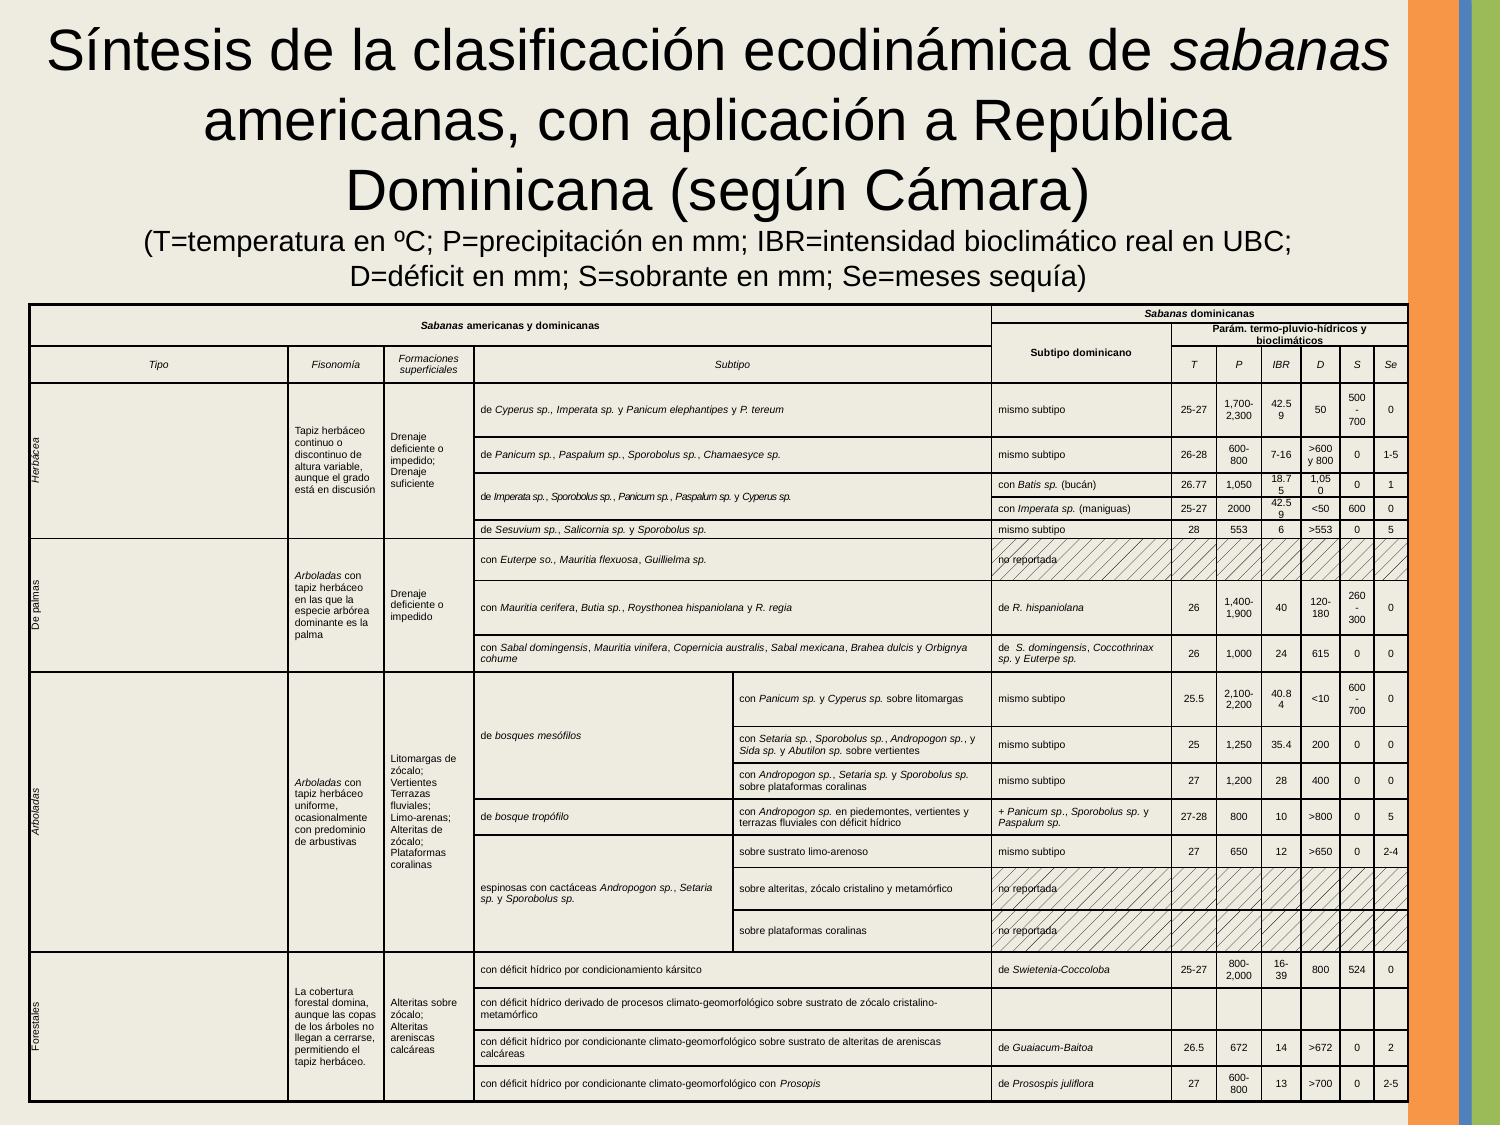

# Síntesis de la clasificación ecodinámica de sabanas americanas, con aplicación a República Dominicana (según Cámara) (T=temperatura en ºC; P=precipitación en mm; IBR=intensidad bioclimático real en UBC; D=déficit en mm; S=sobrante en mm; Se=meses sequía)
| Sabanas americanas y dominicanas | | | | | Sabanas dominicanas | | | | | | |
| --- | --- | --- | --- | --- | --- | --- | --- | --- | --- | --- | --- |
| | | | | | Subtipo dominicano | Parám. termo-pluvio-hídricos y bioclimáticos | | | | | |
| Tipo | Fisonomía | Formaciones superficiales | Subtipo | | | T | P | IBR | D | S | Se |
| Herbácea | Tapiz herbáceo continuo o discontinuo de altura variable, aunque el grado está en discusión | Drenaje deficiente o impedido; Drenaje suficiente | de Cyperus sp., Imperata sp. y Panicum elephantipes y P. tereum | | mismo subtipo | 25-27 | 1,700-2,300 | 42.59 | 50 | 500-700 | 0 |
| | | | de Panicum sp., Paspalum sp., Sporobolus sp., Chamaesyce sp. | | mismo subtipo | 26-28 | 600-800 | 7-16 | >600 y 800 | 0 | 1-5 |
| | | | de Imperata sp., Sporobolus sp., Panicum sp., Paspalum sp. y Cyperus sp. | | con Batis sp. (bucán) | 26.77 | 1,050 | 18.75 | 1,050 | 0 | 1 |
| | | | | | con Imperata sp. (maniguas) | 25-27 | 2000 | 42.59 | <50 | 600 | 0 |
| | | | de Sesuvium sp., Salicornia sp. y Sporobolus sp. | | mismo subtipo | 28 | 553 | 6 | >553 | 0 | 5 |
| De palmas | Arboladas con tapiz herbáceo en las que la especie arbórea dominante es la palma | Drenaje deficiente o impedido | con Euterpe so., Mauritia flexuosa, Guillielma sp. | | no reportada | | | | | | |
| | | | con Mauritia cerifera, Butia sp., Roysthonea hispaniolana y R. regia | | de R. hispaniolana | 26 | 1,400-1,900 | 40 | 120-180 | 260-300 | 0 |
| | | | con Sabal domingensis, Mauritia vinifera, Copernicia australis, Sabal mexicana, Brahea dulcis y Orbignya cohume | | de S. domingensis, Coccothrinax sp. y Euterpe sp. | 26 | 1,000 | 24 | 615 | 0 | 0 |
| Arboladas | Arboladas con tapiz herbáceo uniforme, ocasionalmente con predominio de arbustivas | Litomargas de zócalo; Vertientes Terrazas fluviales; Limo-arenas; Alteritas de zócalo; Plataformas coralinas | de bosques mesófilos | con Panicum sp. y Cyperus sp. sobre litomargas | mismo subtipo | 25.5 | 2,100-2,200 | 40.84 | <10 | 600-700 | 0 |
| | | | | con Setaria sp., Sporobolus sp., Andropogon sp., y Sida sp. y Abutilon sp. sobre vertientes | mismo subtipo | 25 | 1,250 | 35.4 | 200 | 0 | 0 |
| | | | | con Andropogon sp., Setaria sp. y Sporobolus sp. sobre plataformas coralinas | mismo subtipo | 27 | 1,200 | 28 | 400 | 0 | 0 |
| | | | de bosque tropófilo | con Andropogon sp. en piedemontes, vertientes y terrazas fluviales con déficit hídrico | + Panicum sp., Sporobolus sp. y Paspalum sp. | 27-28 | 800 | 10 | >800 | 0 | 5 |
| | | | espinosas con cactáceas Andropogon sp., Setaria sp. y Sporobolus sp. | sobre sustrato limo-arenoso | mismo subtipo | 27 | 650 | 12 | >650 | 0 | 2-4 |
| | | | | sobre alteritas, zócalo cristalino y metamórfico | no reportada | | | | | | |
| | | | | sobre plataformas coralinas | no reportada | | | | | | |
| Forestales | La cobertura forestal domina, aunque las copas de los árboles no llegan a cerrarse, permitiendo el tapiz herbáceo. | Alteritas sobre zócalo; Alteritas areniscas calcáreas | con déficit hídrico por condicionamiento kársitco | | de Swietenia-Coccoloba | 25-27 | 800-2,000 | 16-39 | 800 | 524 | 0 |
| | | | con déficit hídrico derivado de procesos climato-geomorfológico sobre sustrato de zócalo cristalino-metamórfico | | | | | | | | |
| | | | con déficit hídrico por condicionante climato-geomorfológico sobre sustrato de alteritas de areniscas calcáreas | | de Guaiacum-Baitoa | 26.5 | 672 | 14 | >672 | 0 | 2 |
| | | | con déficit hídrico por condicionante climato-geomorfológico con Prosopis | | de Prosospis juliflora | 27 | 600-800 | 13 | >700 | 0 | 2-5 |